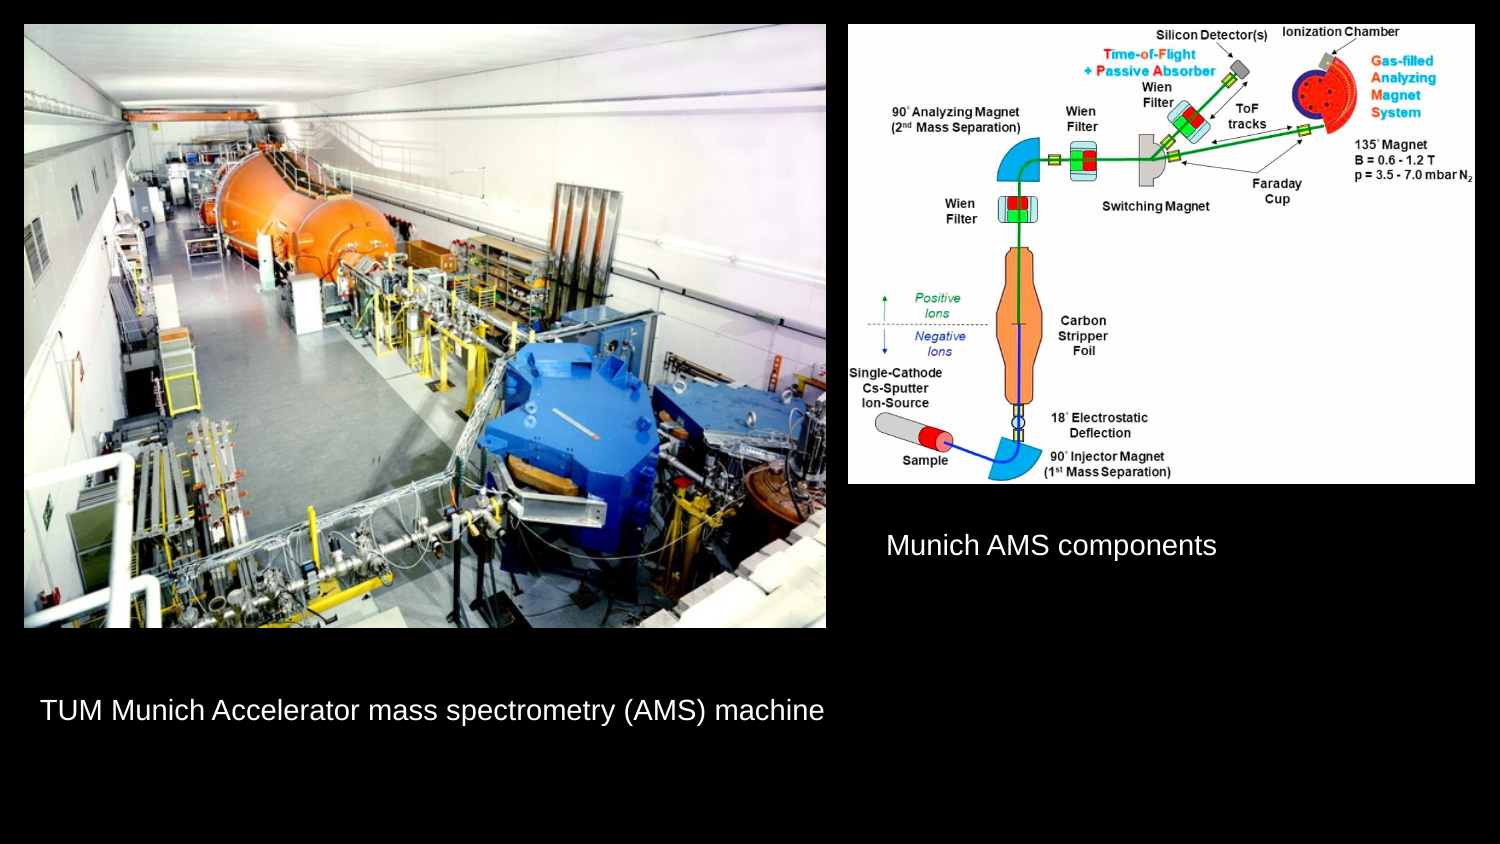

Munich AMS components
TUM Munich Accelerator mass spectrometry (AMS) machine